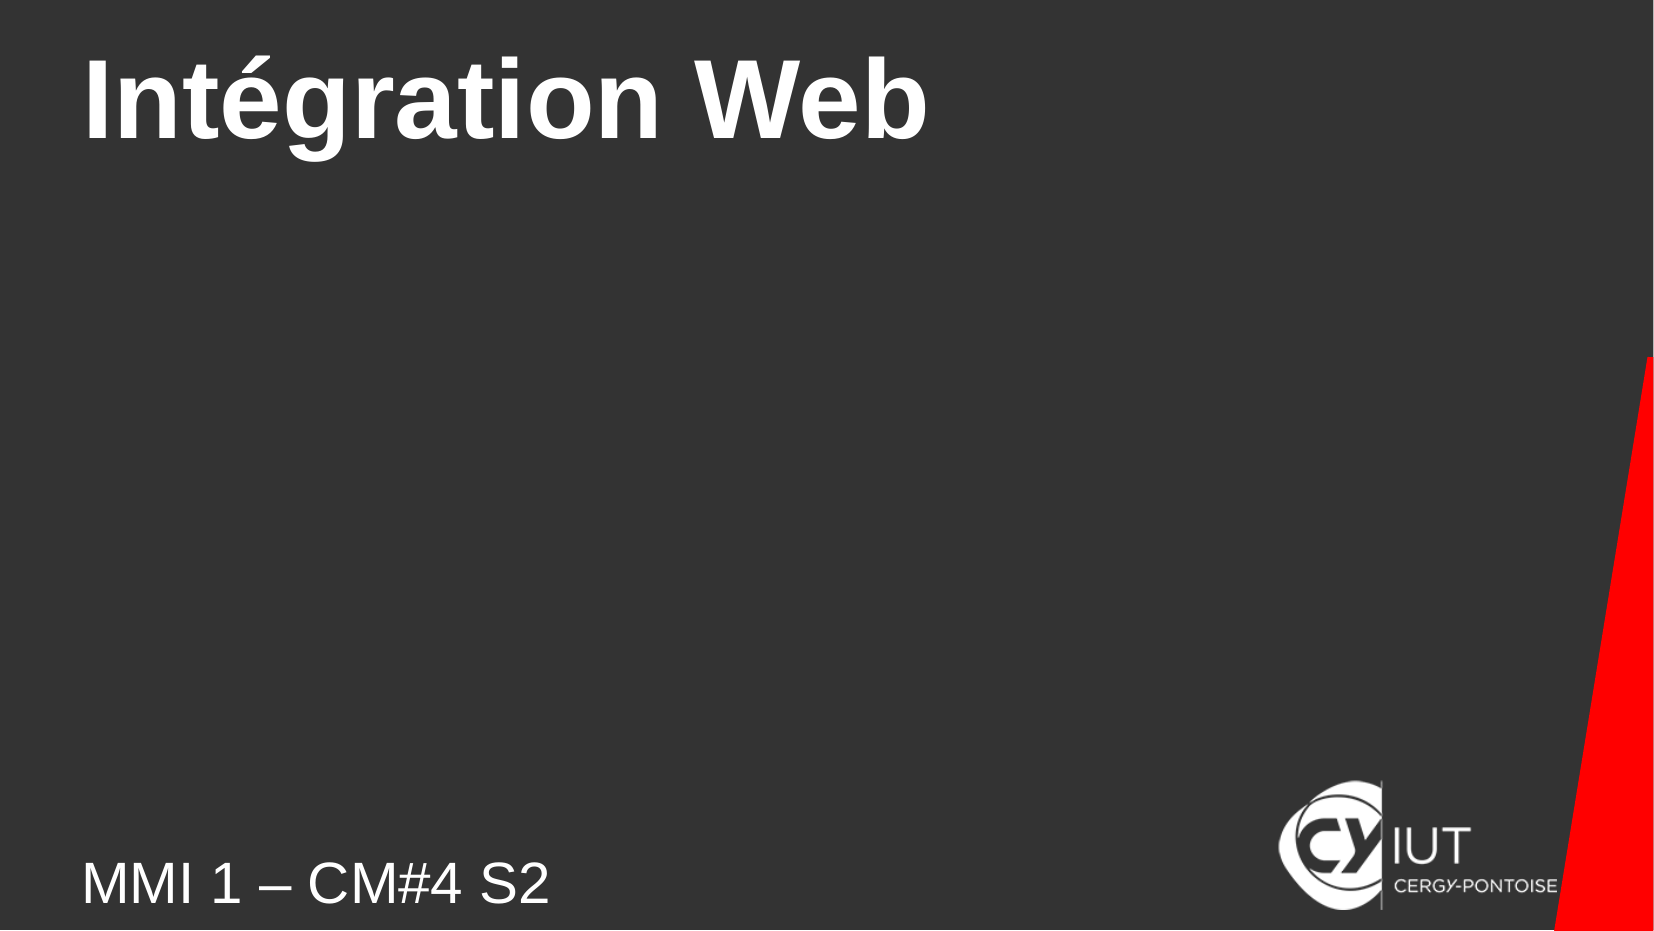

# Intégration Web
MMI 1 – CM#4 S2